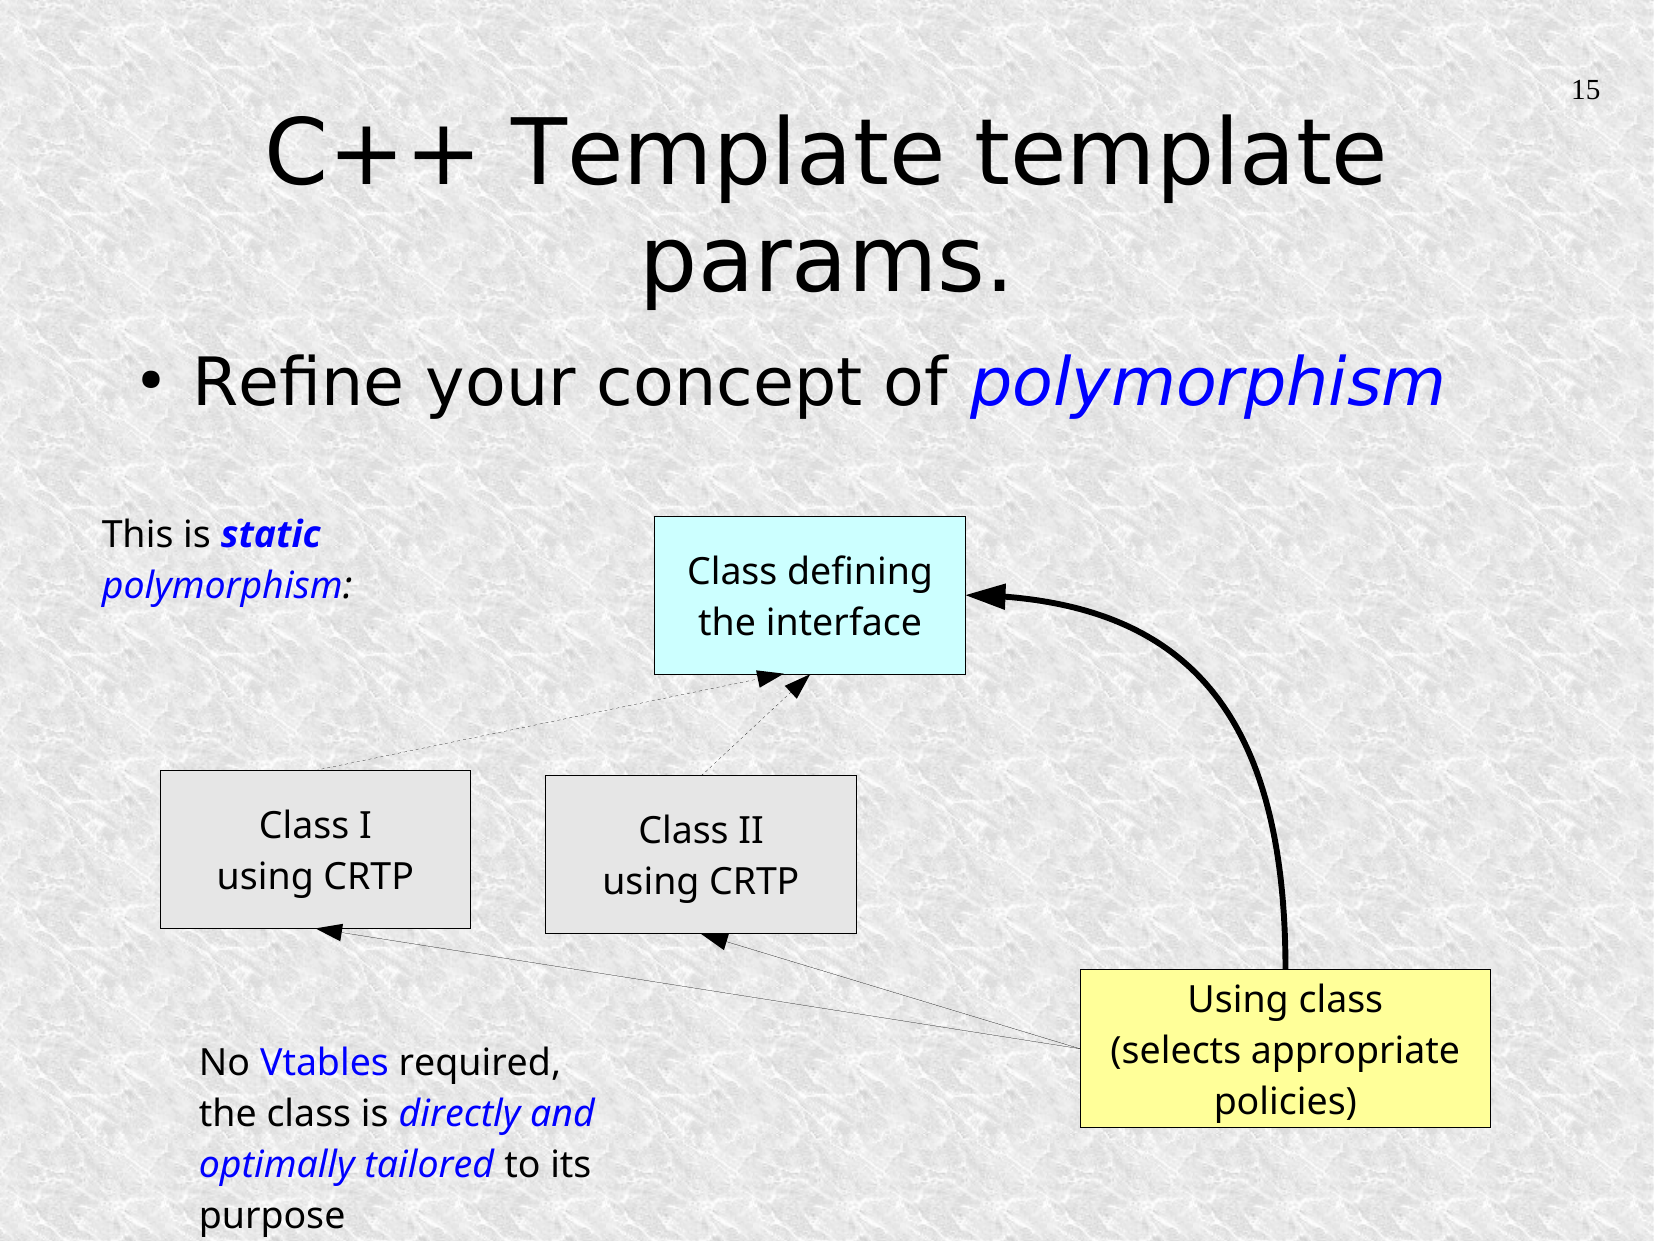

15
# C++ Template template params.
Refine your concept of polymorphism
This is static
polymorphism:
Class defining
the interface
Class I
using CRTP
Class II
using CRTP
Using class
(selects appropriate
policies)
No Vtables required,
the class is directly and
optimally tailored to its
purpose